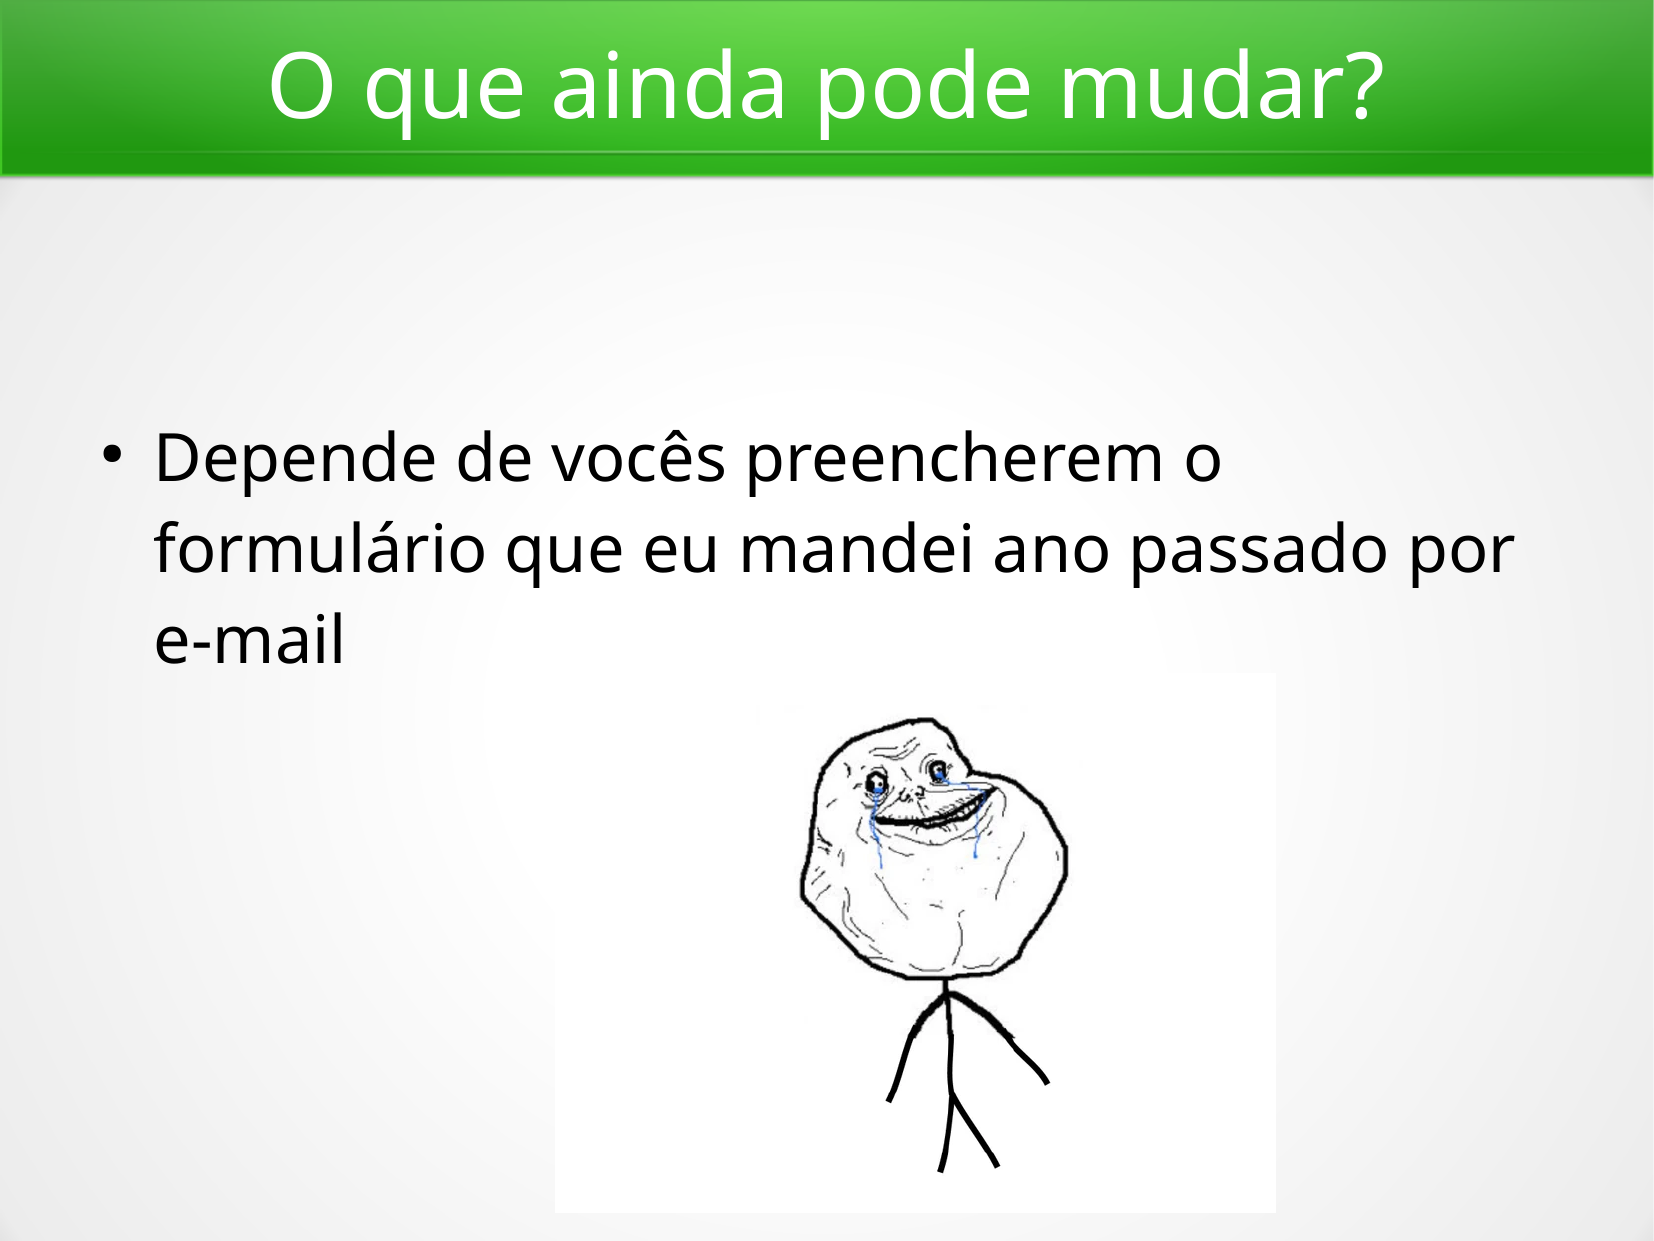

# O que ainda pode mudar?
Depende de vocês preencherem o formulário que eu mandei ano passado por e-mail